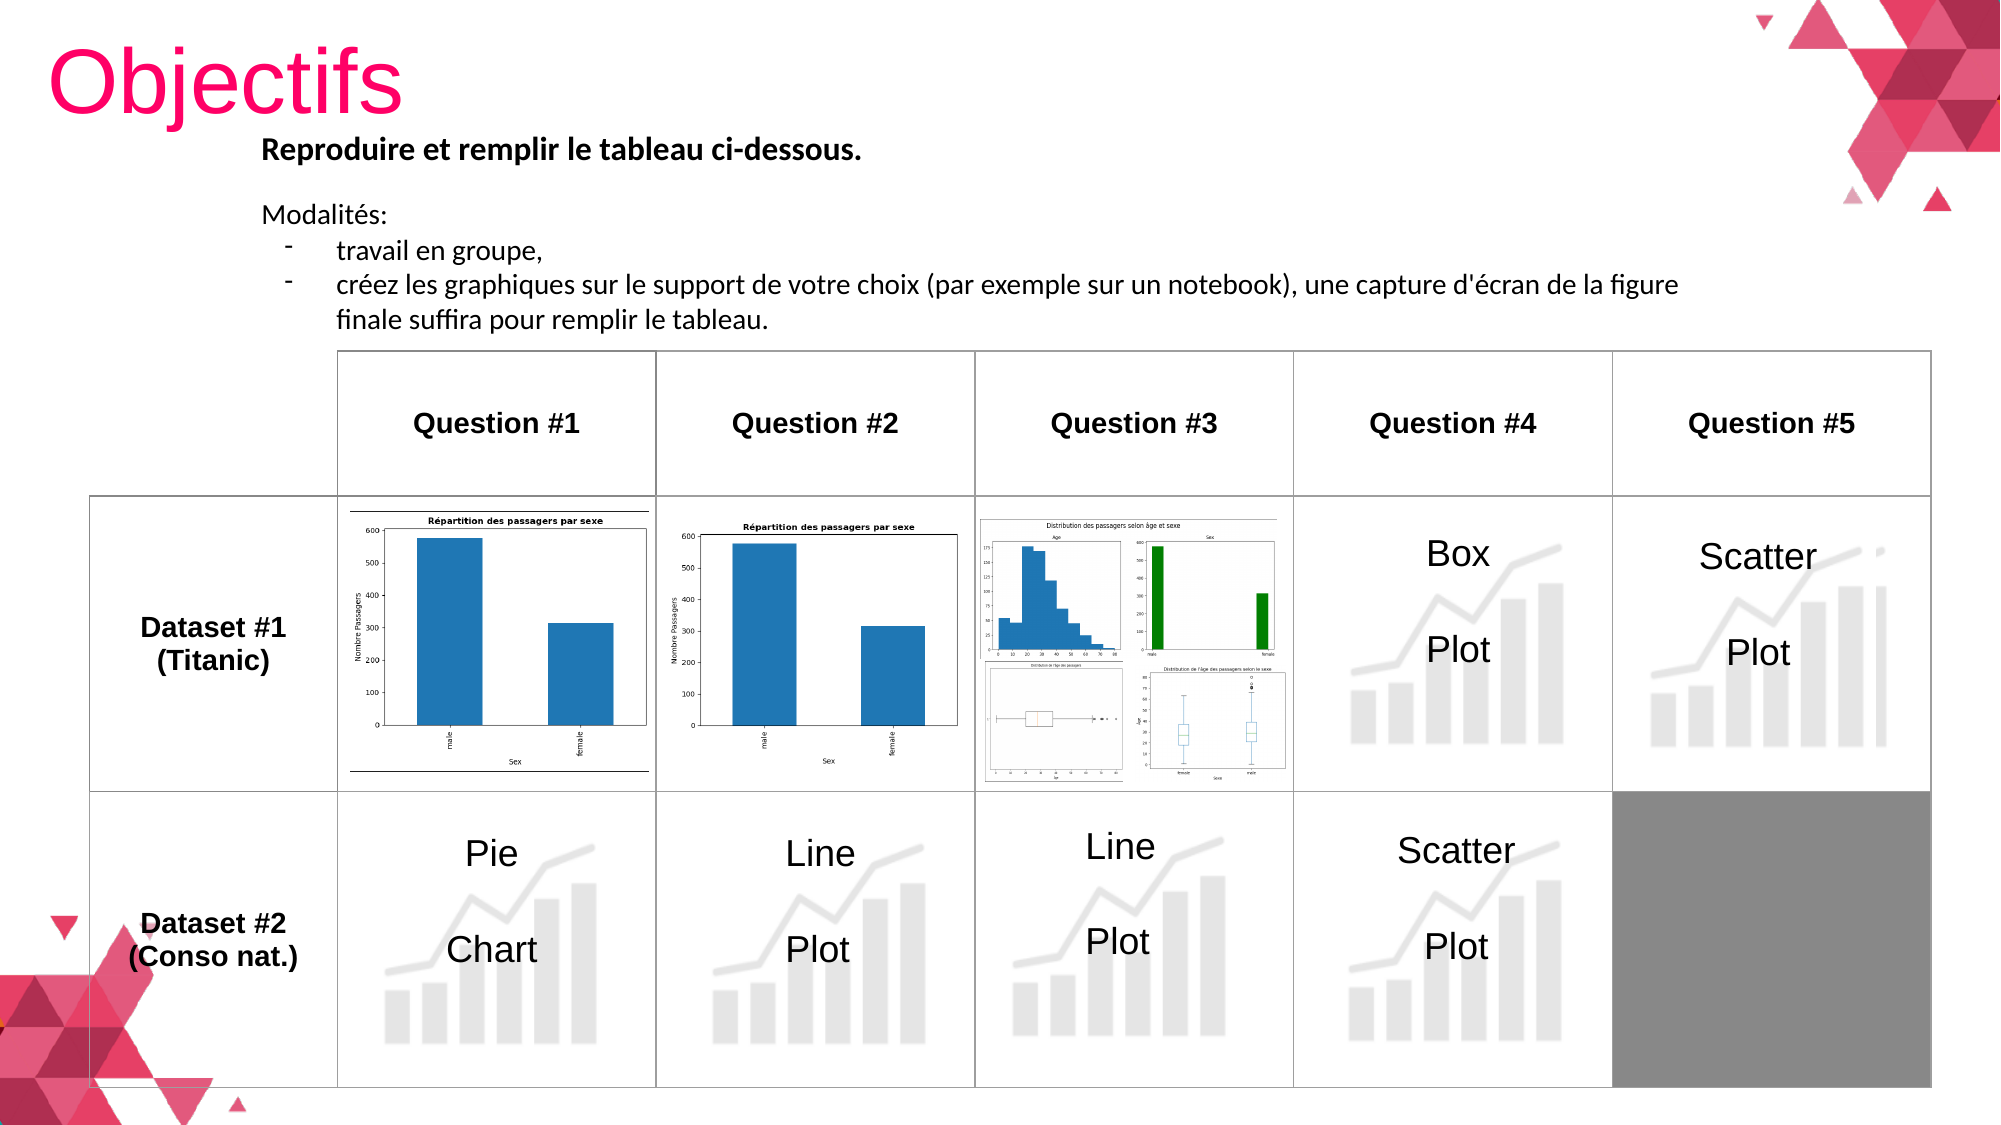

# Objectifs
Reproduire et remplir le tableau ci-dessous.
Modalités:
travail en groupe,
créez les graphiques sur le support de votre choix (par exemple sur un notebook), une capture d'écran de la figure finale suffira pour remplir le tableau.
| | Question #1 | Question #2 | Question #3 | Question #4 | Question #5 |
| --- | --- | --- | --- | --- | --- |
| Dataset #1 (Titanic) | your figure here | | | | |
| Dataset #2 (Conso nat.) | | | | | |
Box
Plot
Scatter
Plot
Line
Plot
Scatter
Plot
Pie
Chart
Line
Plot